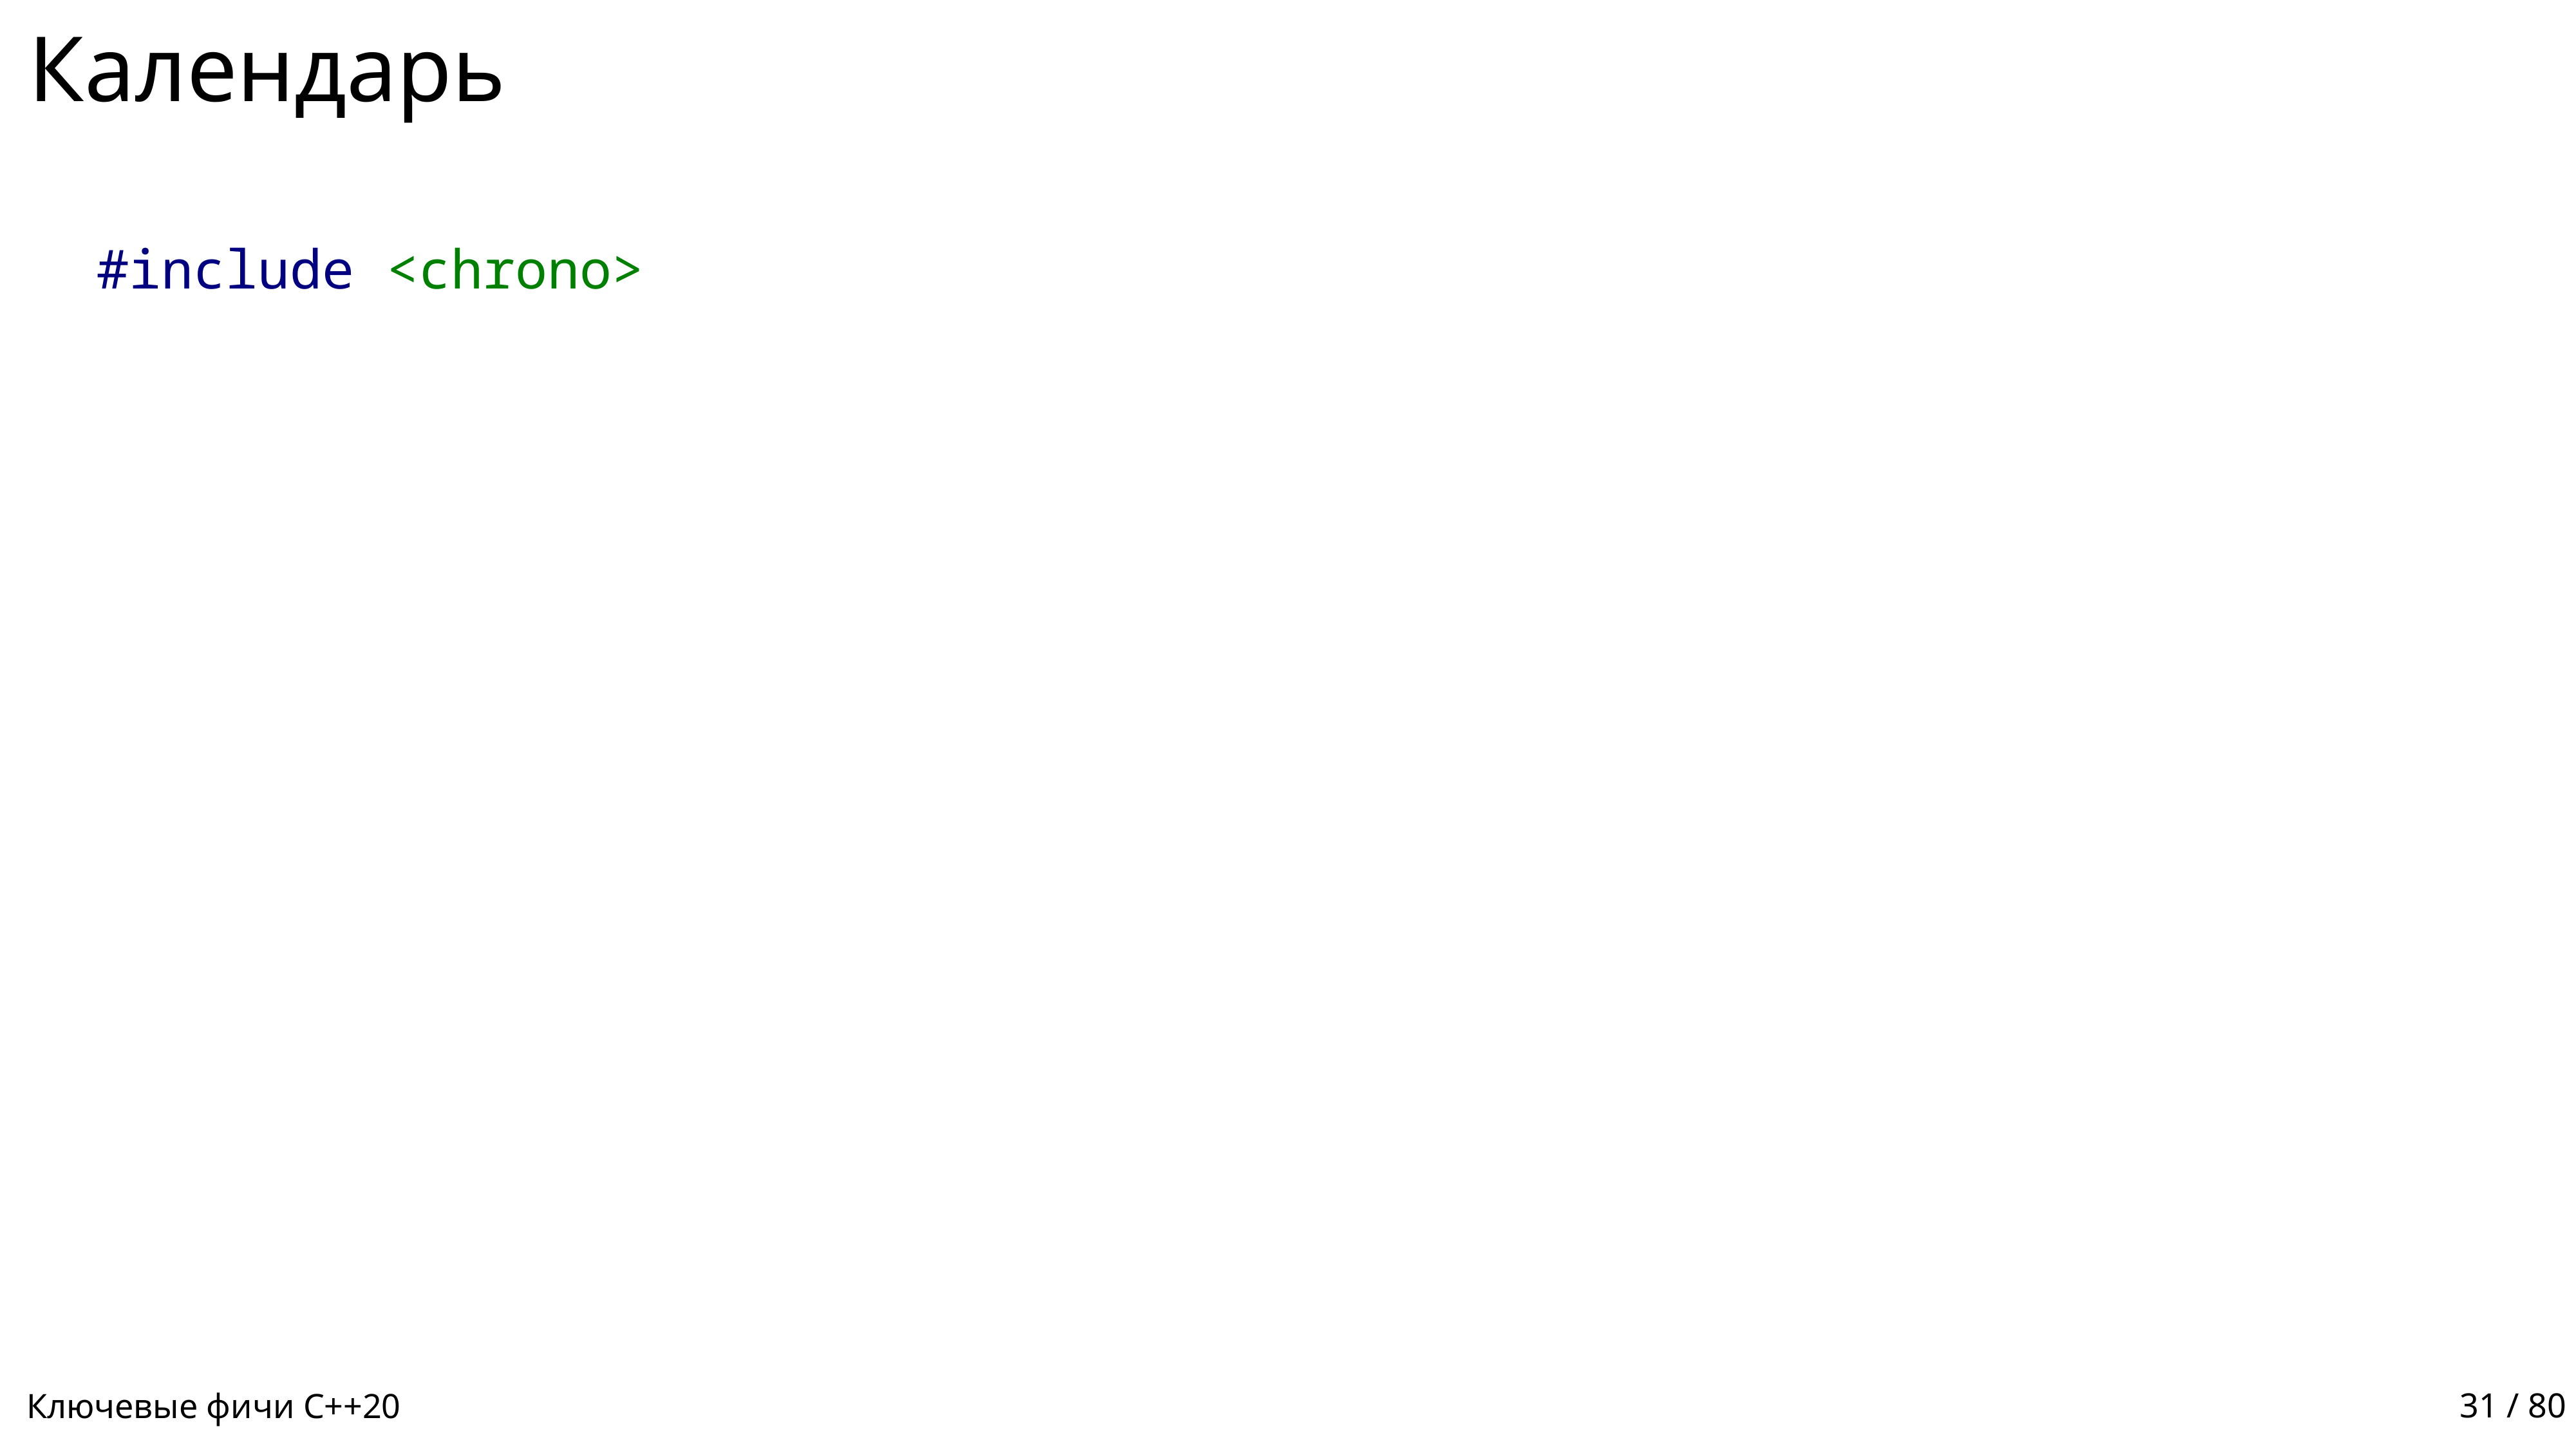

# Календарь
#include <chrono>
Ключевые фичи С++20